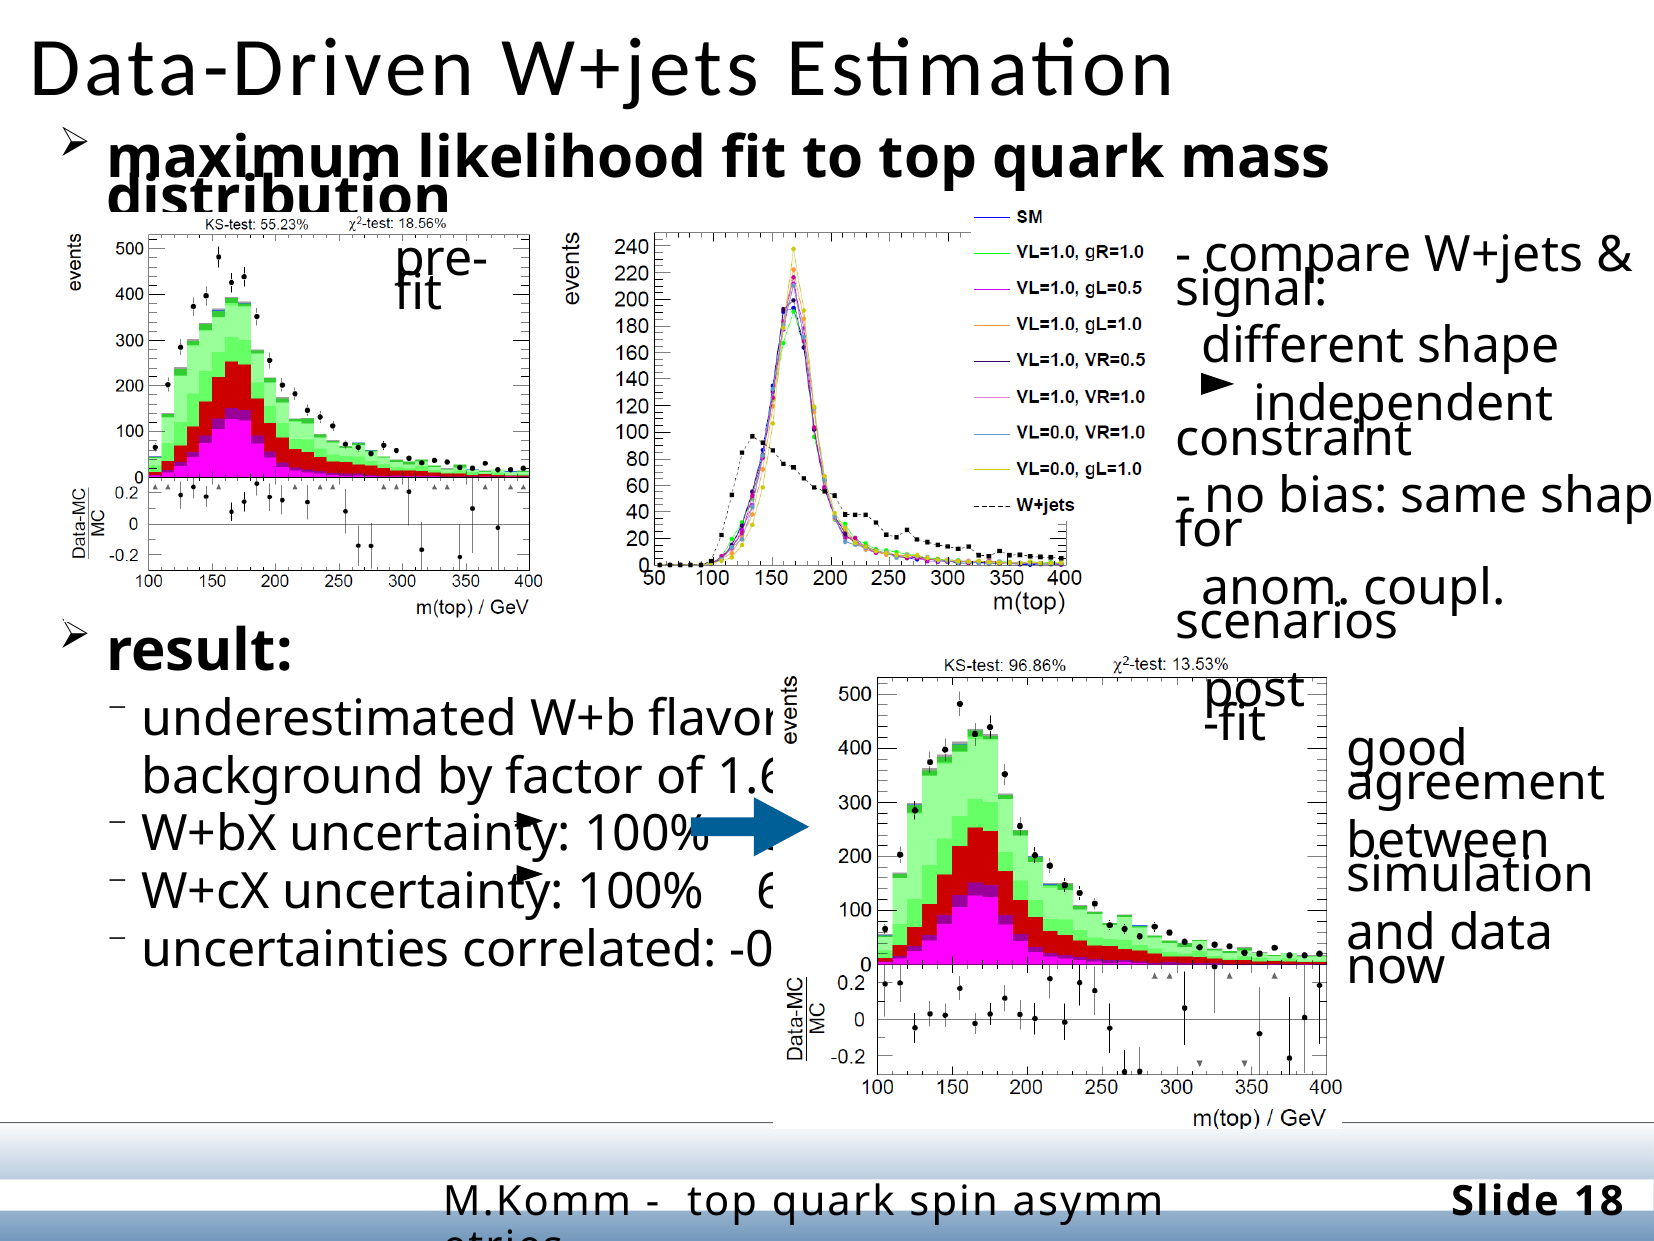

# Data-Driven W+jets Estimation
maximum likelihood fit to top quark mass distribution
result:
underestimated W+b flavored jet
background by factor of 1.65,
W+bX uncertainty: 100% 52%
W+cX uncertainty: 100% 60%
uncertainties correlated: -0.86
- compare W+jets & signal:
 different shape
 independent constraint
- no bias: same shape for
 anom. coupl. scenarios
pre-fit
post-fit
good agreement
between simulation
and data now
M.Komm - top quark spin asymmetries
18